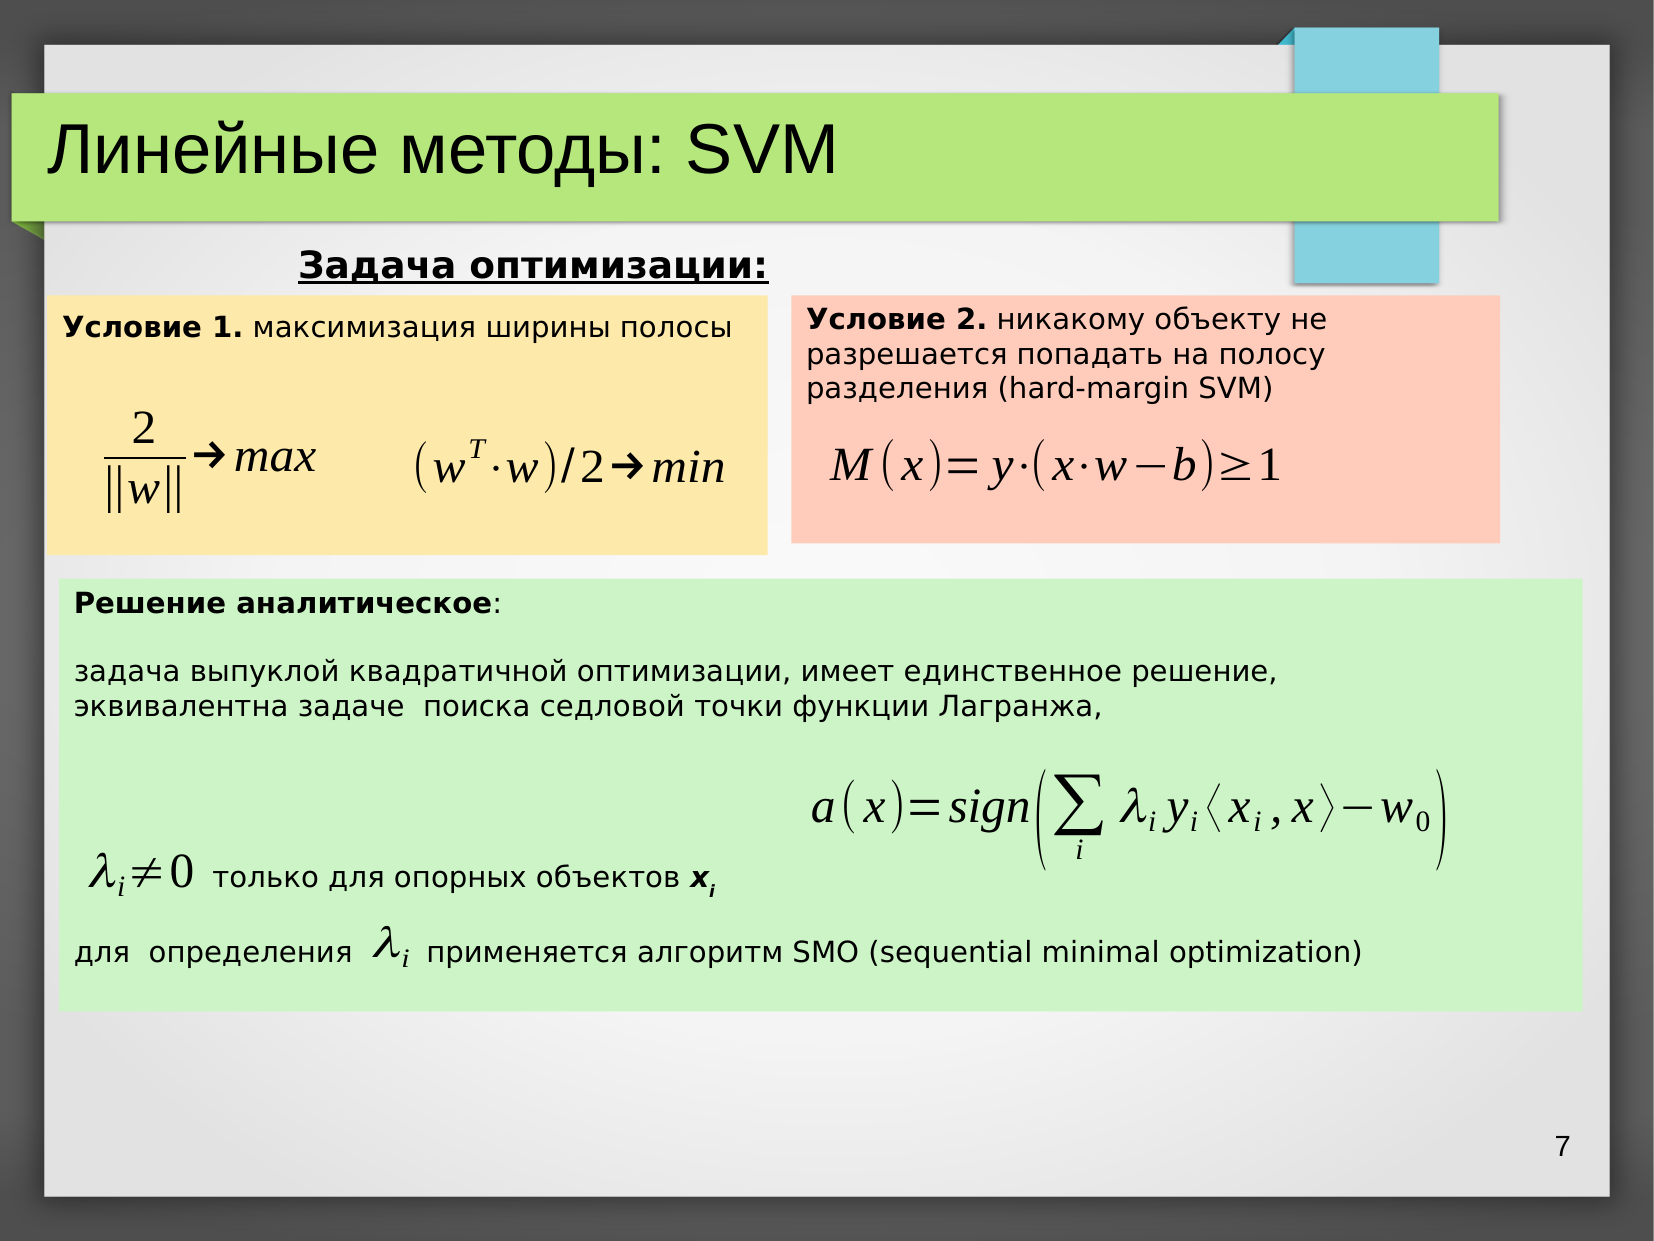

# Линейные методы: SVM
Задача оптимизации:
Условие 1. максимизация ширины полосы
Условие 2. никакому объекту не разрешается попадать на полосу разделения (hard-margin SVM)
Решение аналитическое:
задача выпуклой квадратичной оптимизации, имеет единственное решение,
эквивалентна задаче поиска седловой точки функции Лагранжа,
 только для опорных объектов xi
для определения применяется алгоритм SMO (sequential minimal optimization)
7